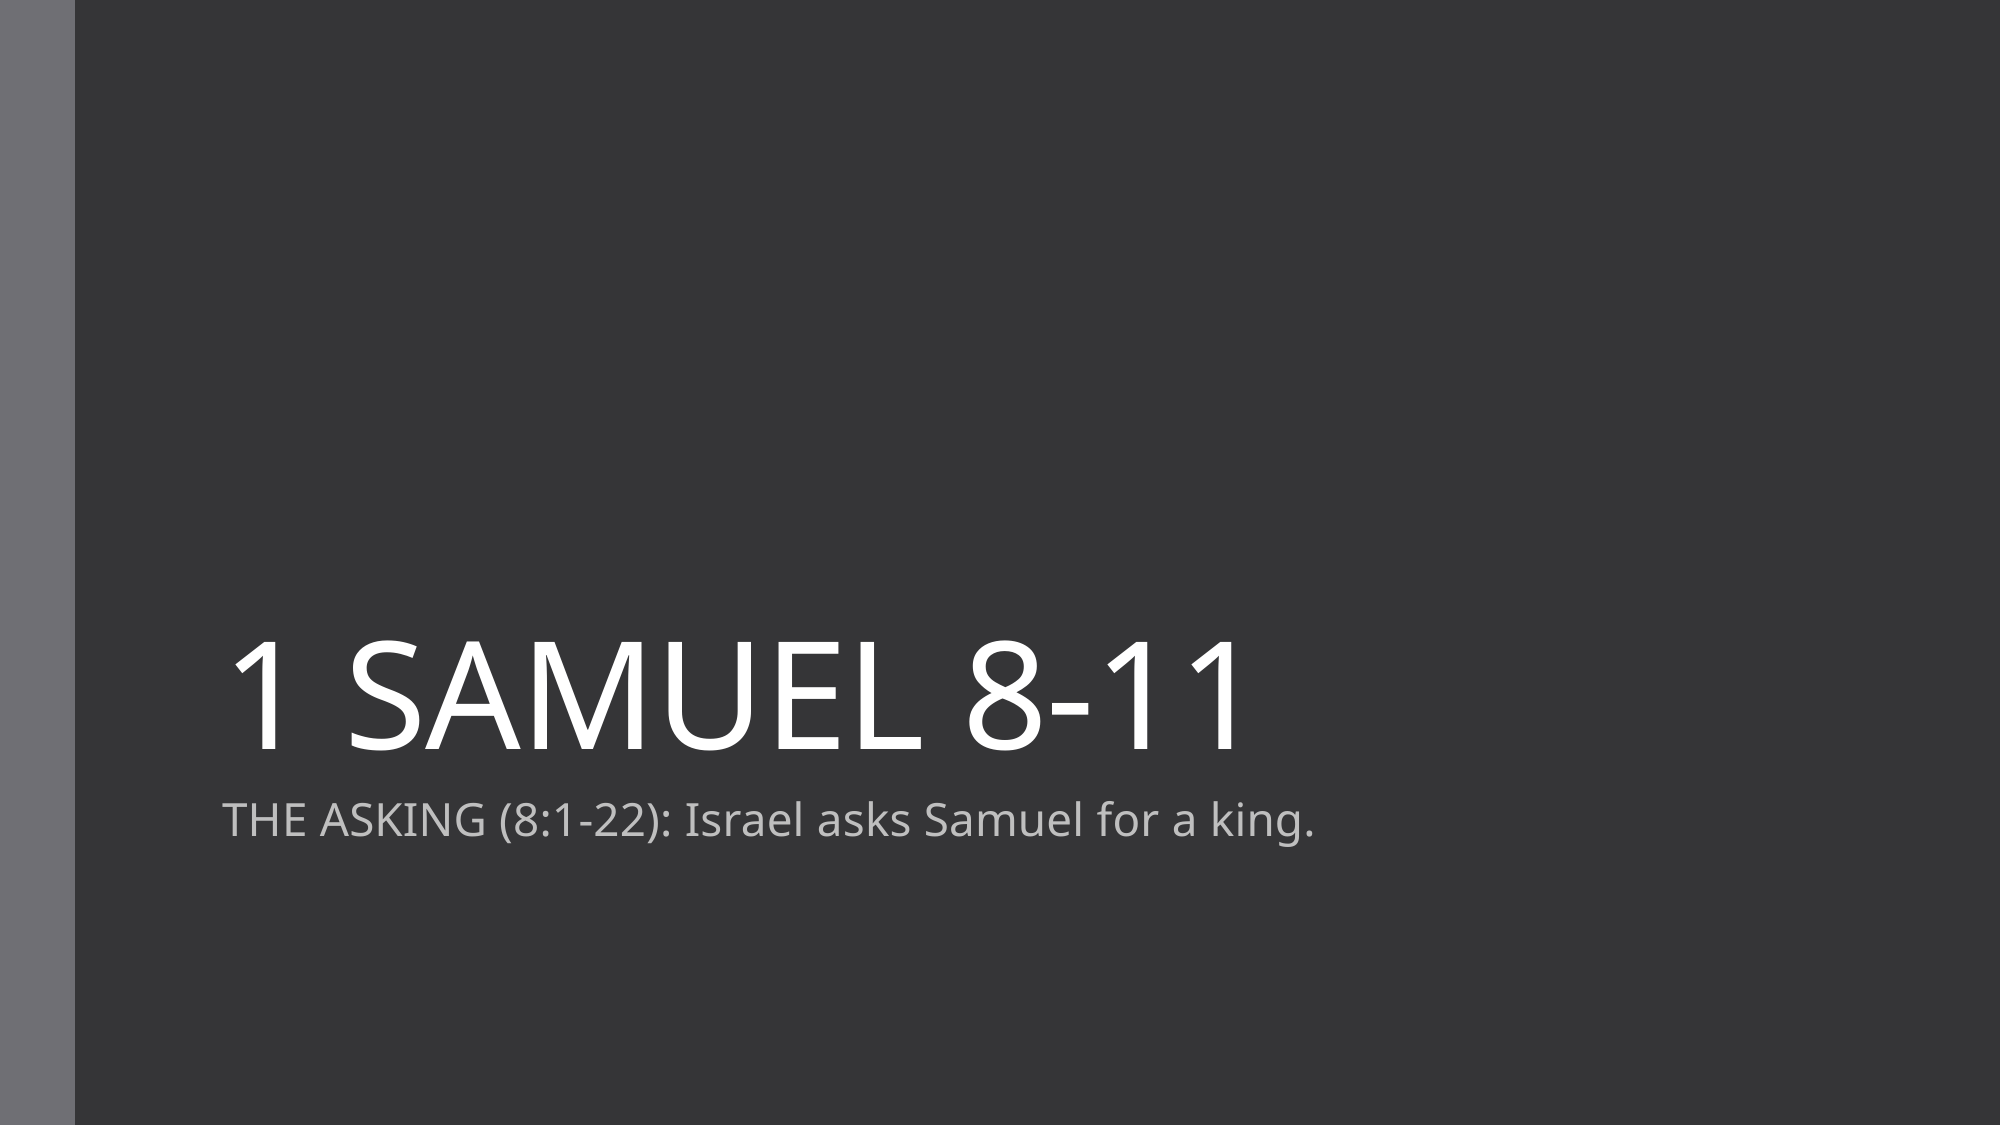

# 1 SAMUEL 8-11
THE ASKING (8:1-22): Israel asks Samuel for a king.